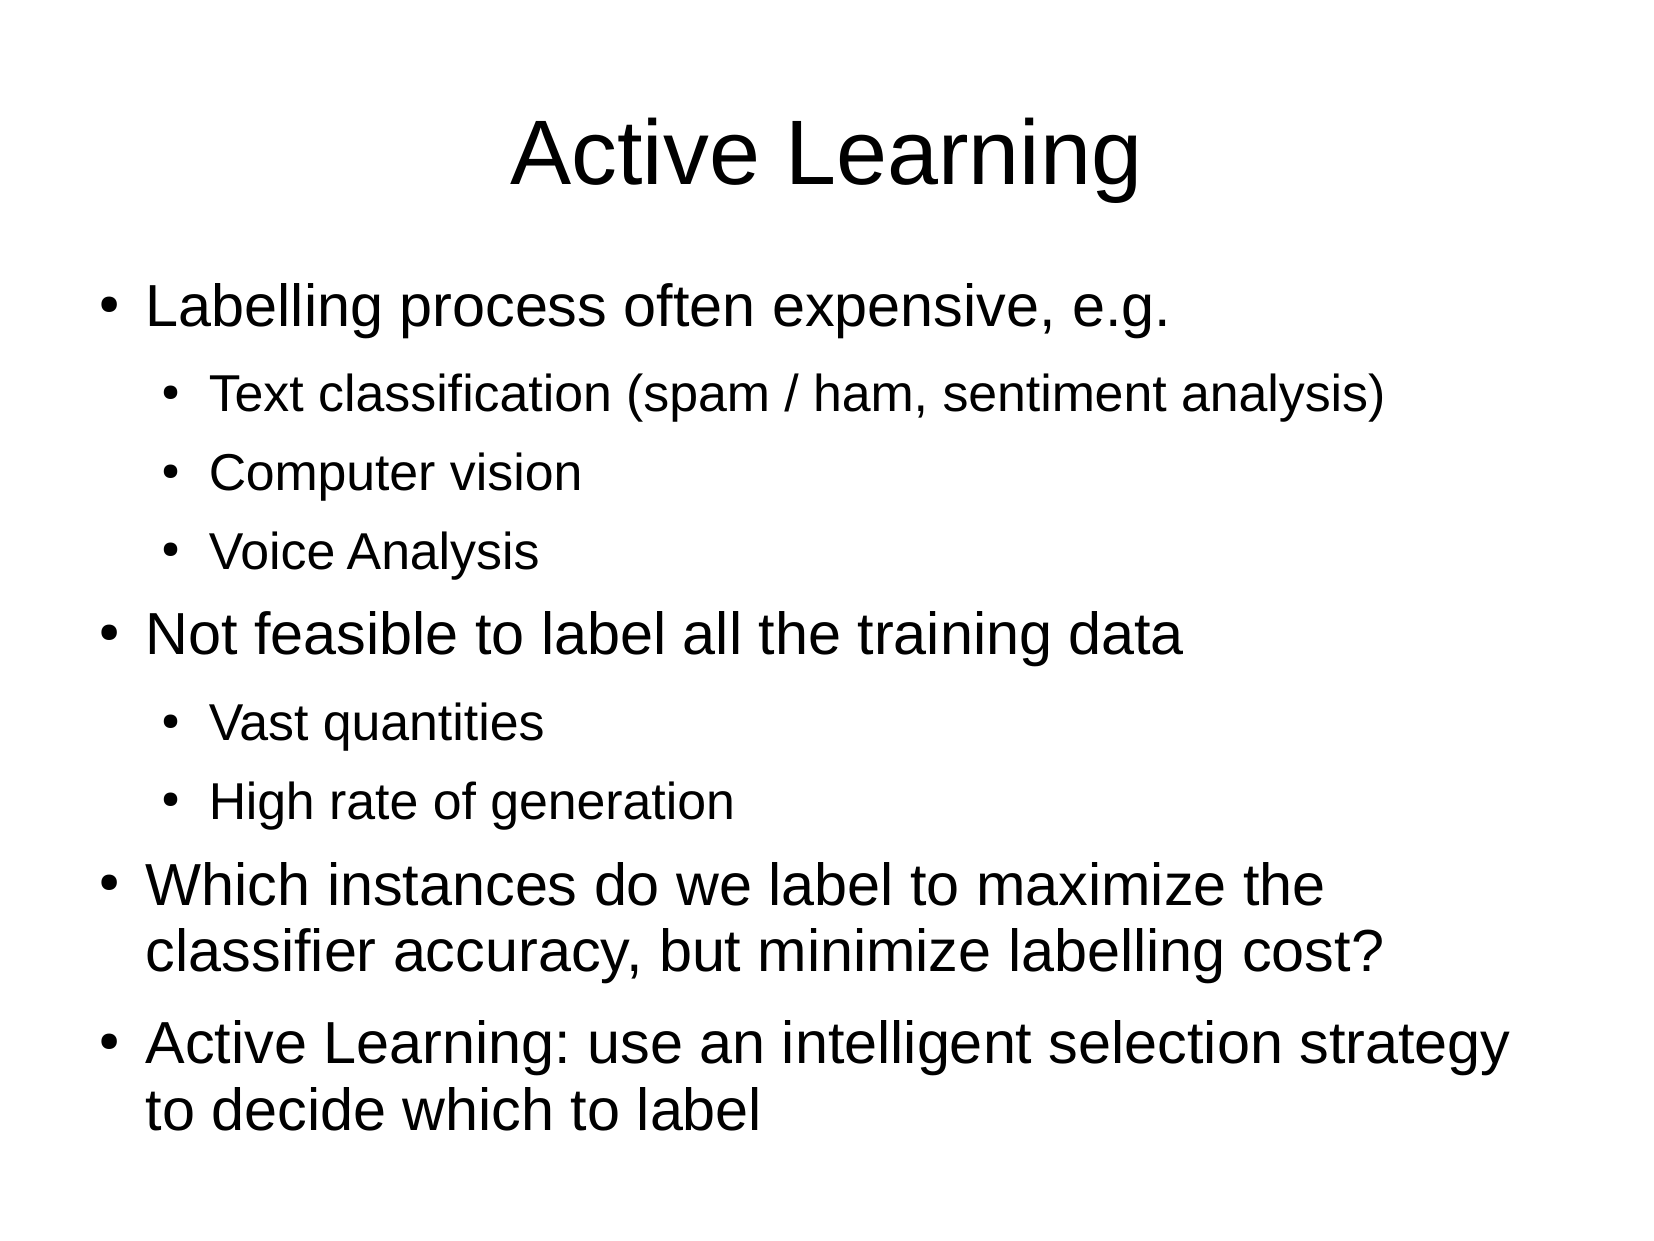

# Active Learning
Labelling process often expensive, e.g.
Text classification (spam / ham, sentiment analysis)
Computer vision
Voice Analysis
Not feasible to label all the training data
Vast quantities
High rate of generation
Which instances do we label to maximize the classifier accuracy, but minimize labelling cost?
Active Learning: use an intelligent selection strategy to decide which to label